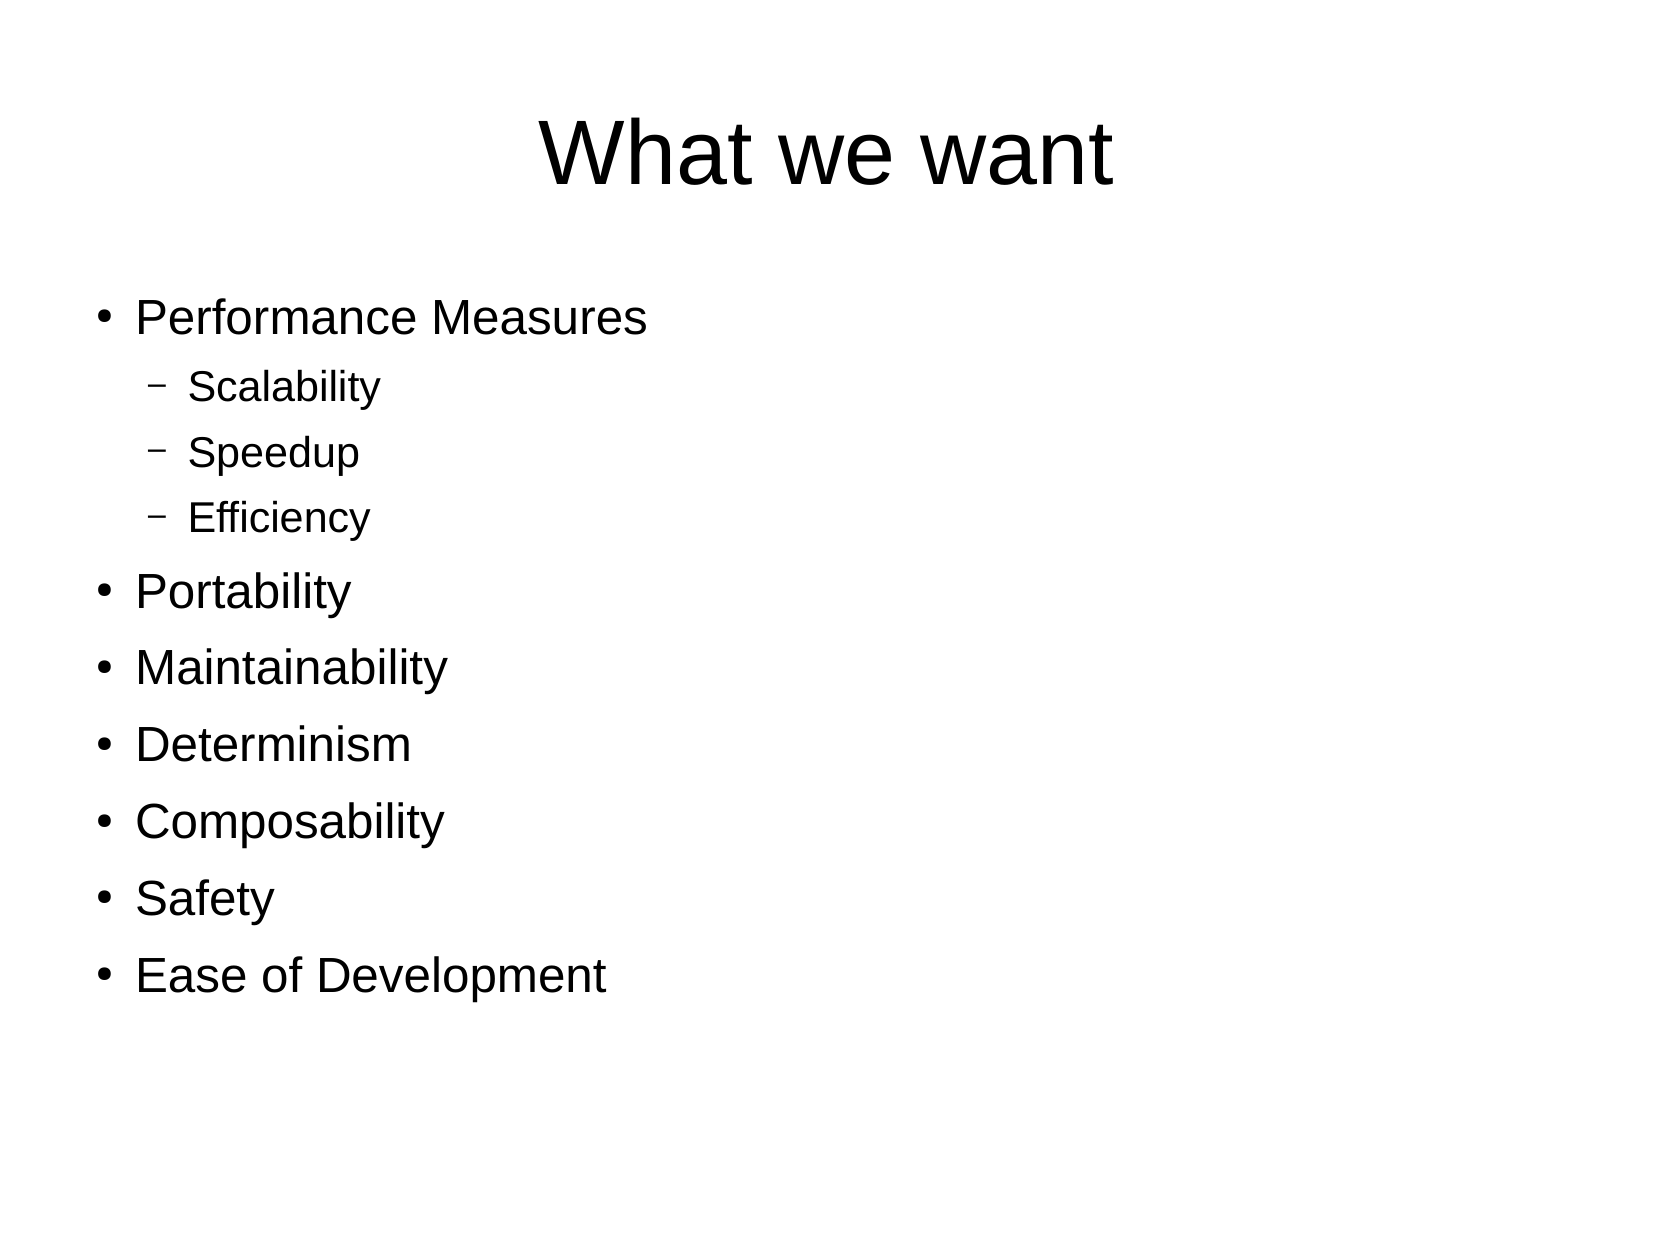

# What we want
Performance Measures
Scalability
Speedup
Efficiency
Portability
Maintainability
Determinism
Composability
Safety
Ease of Development